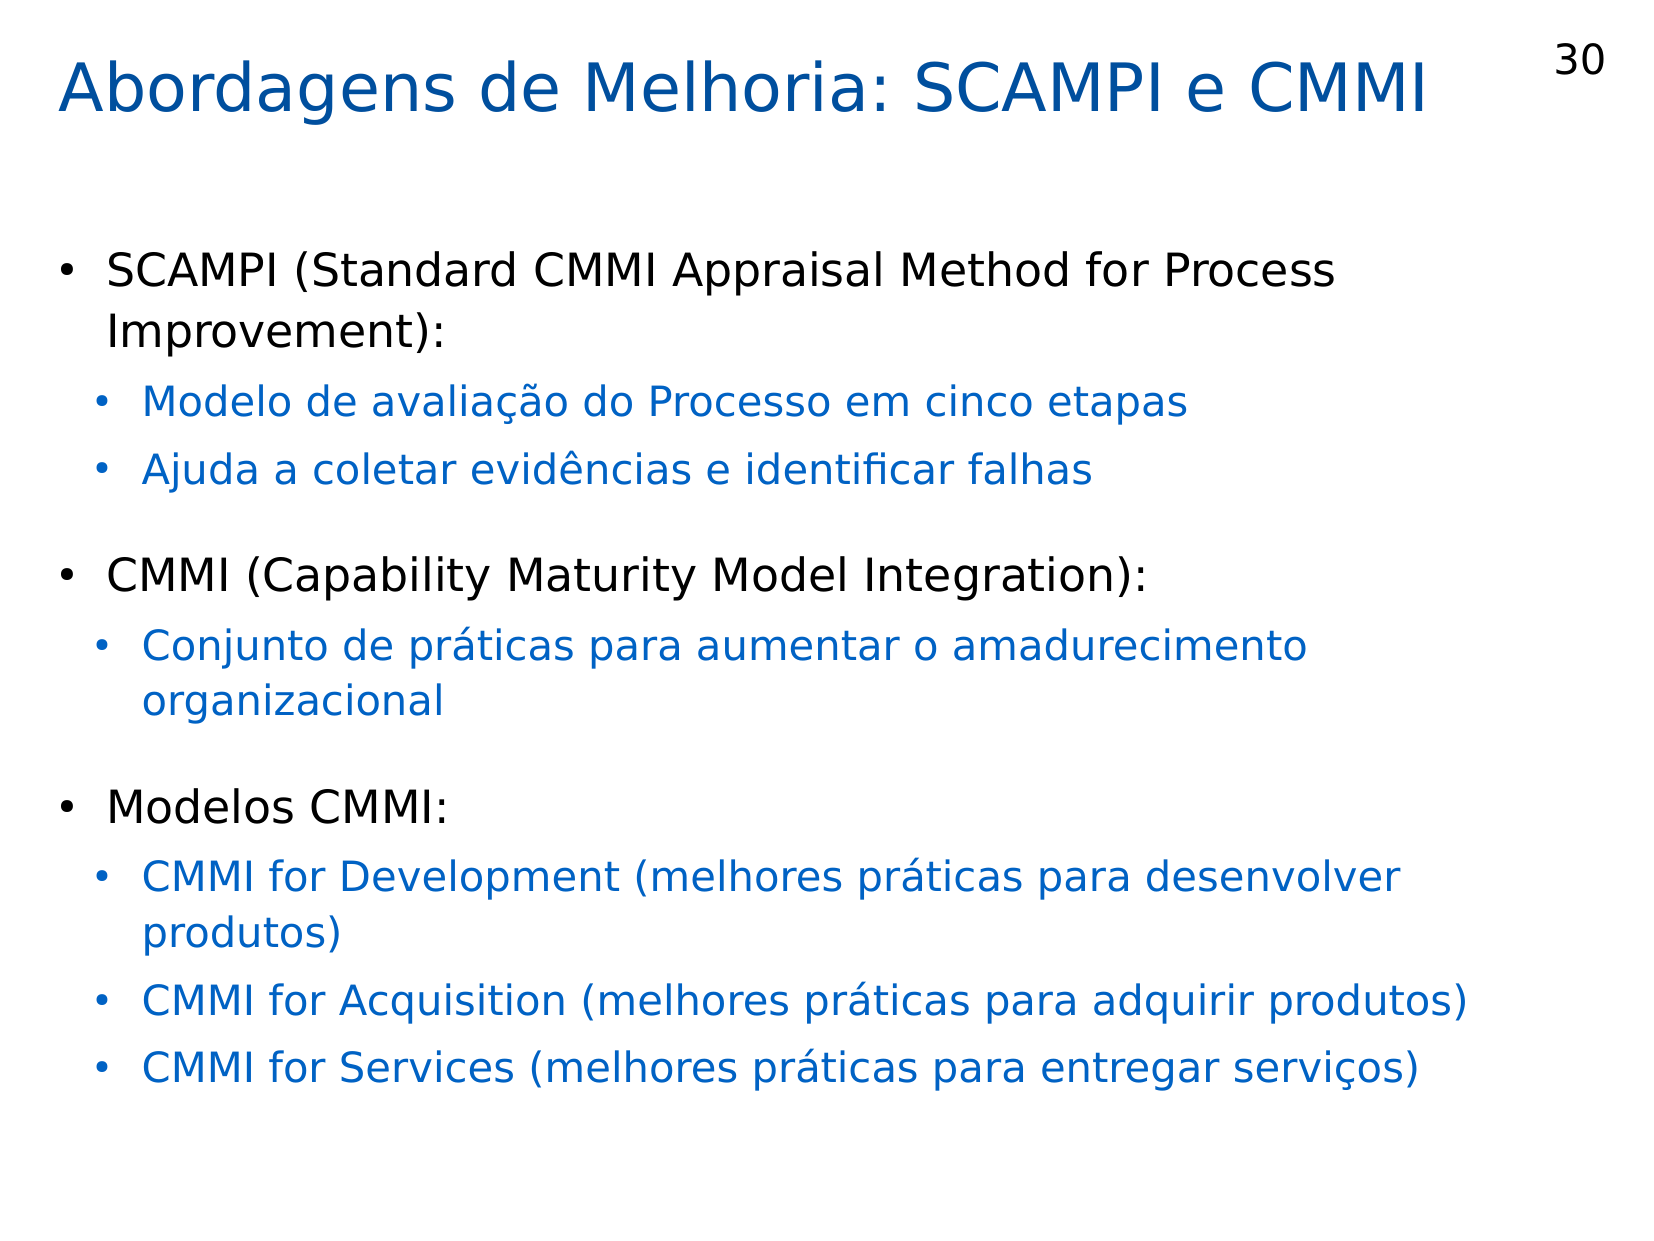

# Abordagens de Melhoria: SCAMPI e CMMI
30
SCAMPI (Standard CMMI Appraisal Method for Process Improvement):
Modelo de avaliação do Processo em cinco etapas
Ajuda a coletar evidências e identificar falhas
CMMI (Capability Maturity Model Integration):
Conjunto de práticas para aumentar o amadurecimento organizacional
Modelos CMMI:
CMMI for Development (melhores práticas para desenvolver produtos)
CMMI for Acquisition (melhores práticas para adquirir produtos)
CMMI for Services (melhores práticas para entregar serviços)